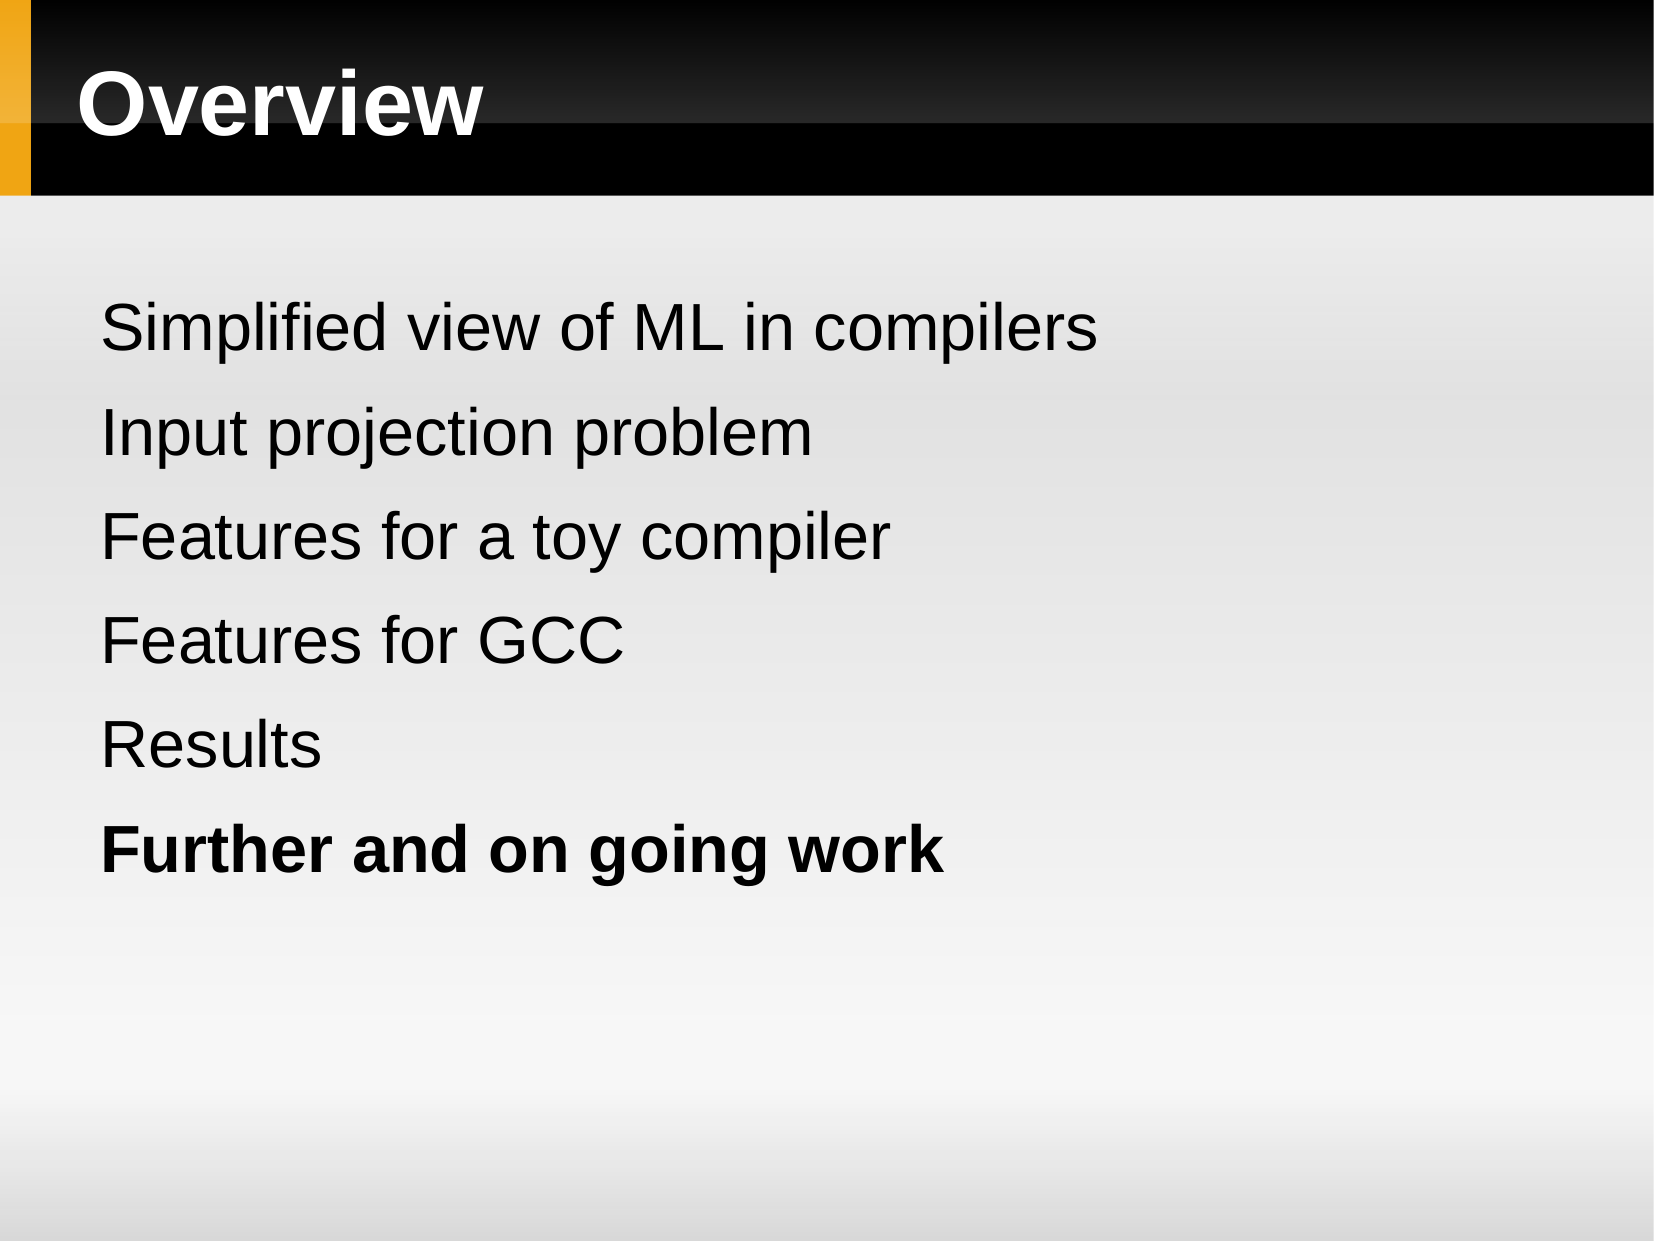

# Overview
Simplified view of ML in compilers
Input projection problem
Features for a toy compiler
Features for GCC
Results
Further and on going work